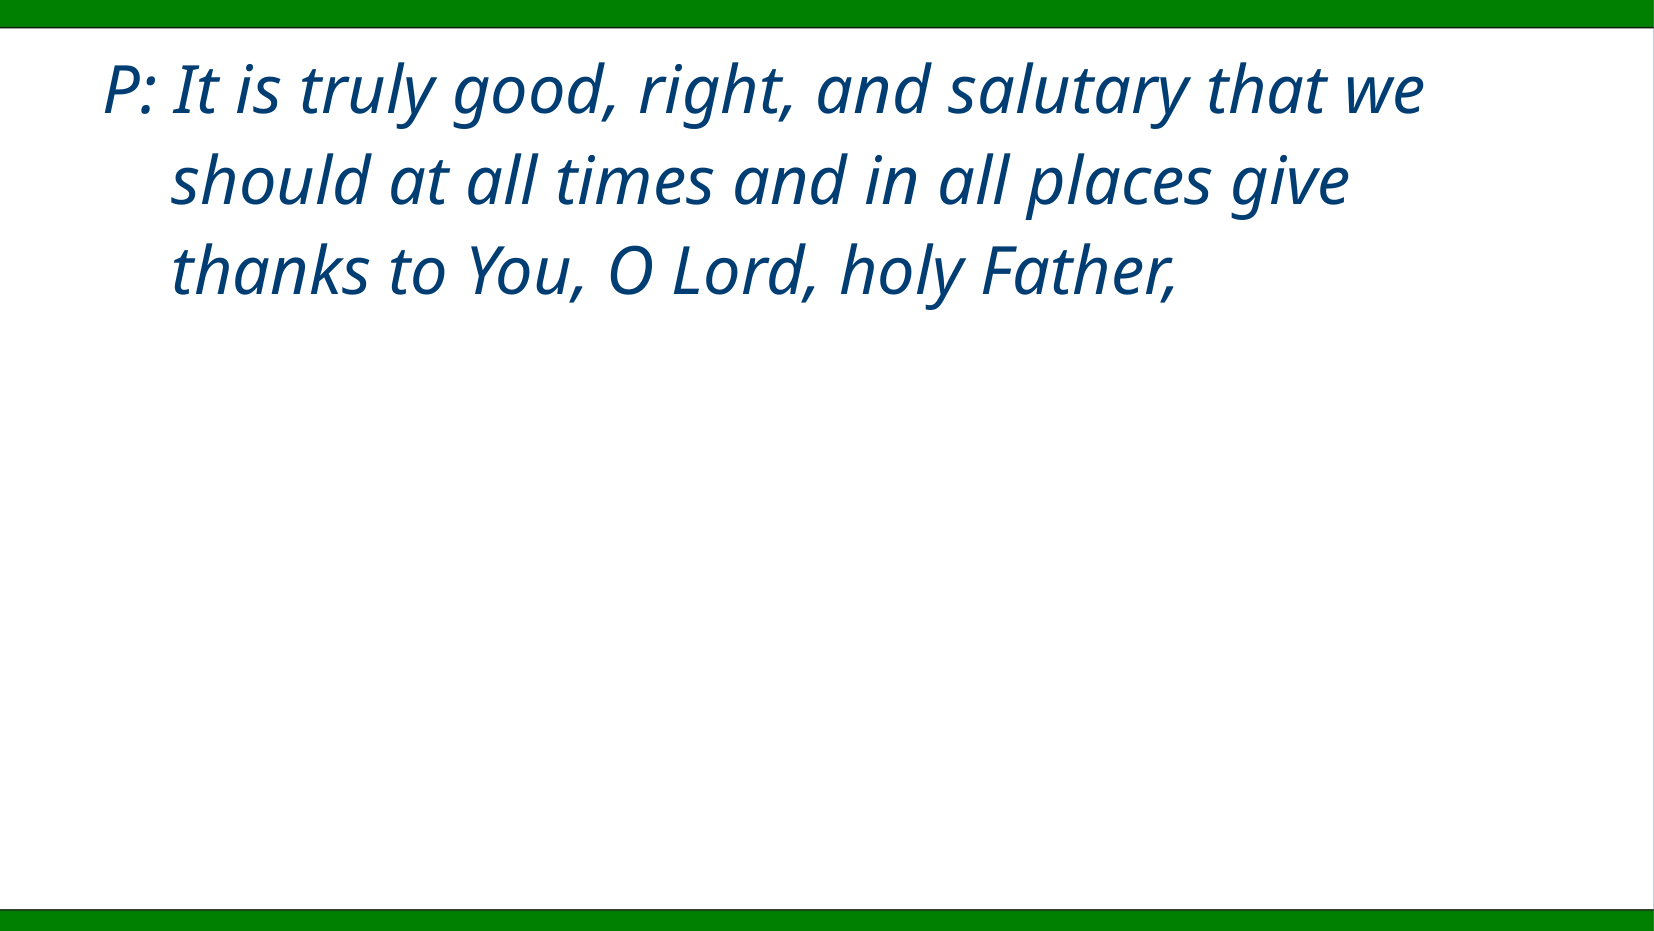

P: It is truly good, right, and salutary that we
 should at all times and in all places give
 thanks to You, O Lord, holy Father,